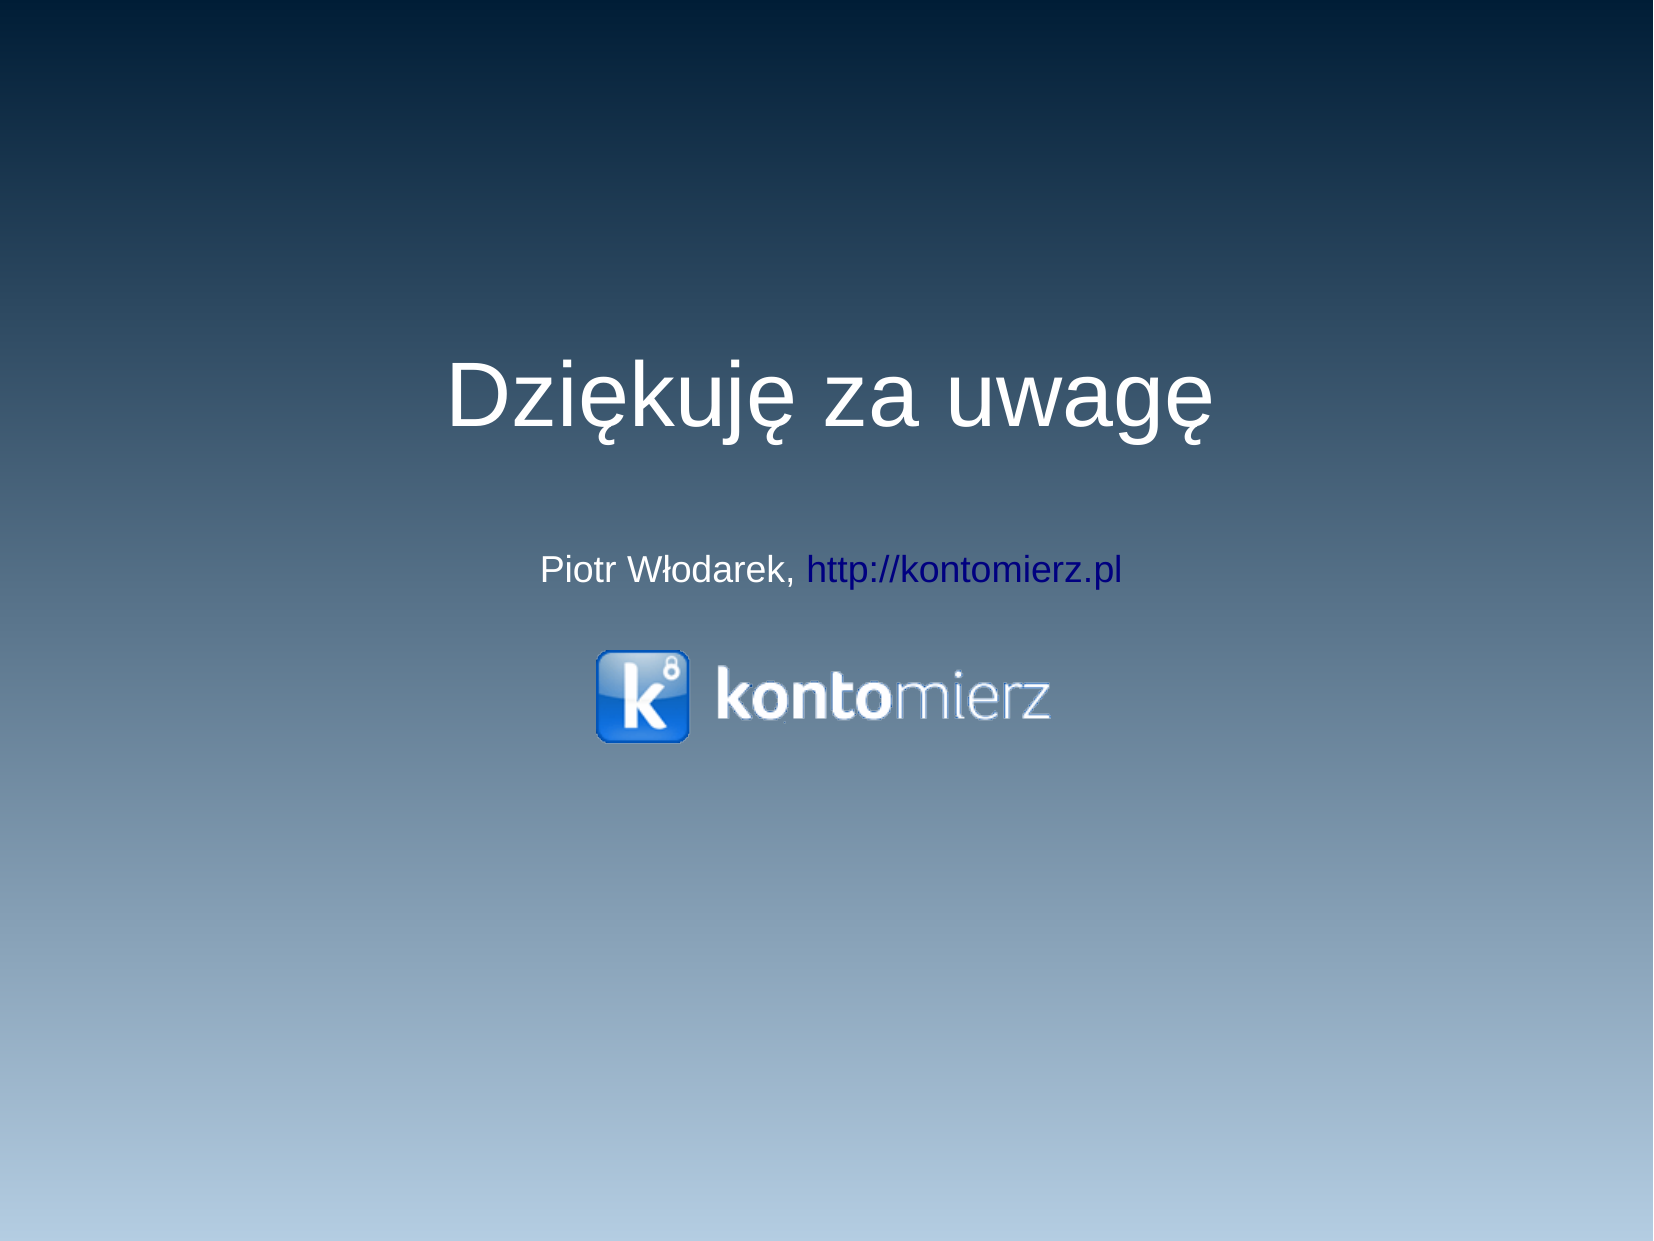

# Dziękuję za uwagę Piotr Włodarek, http://kontomierz.pl